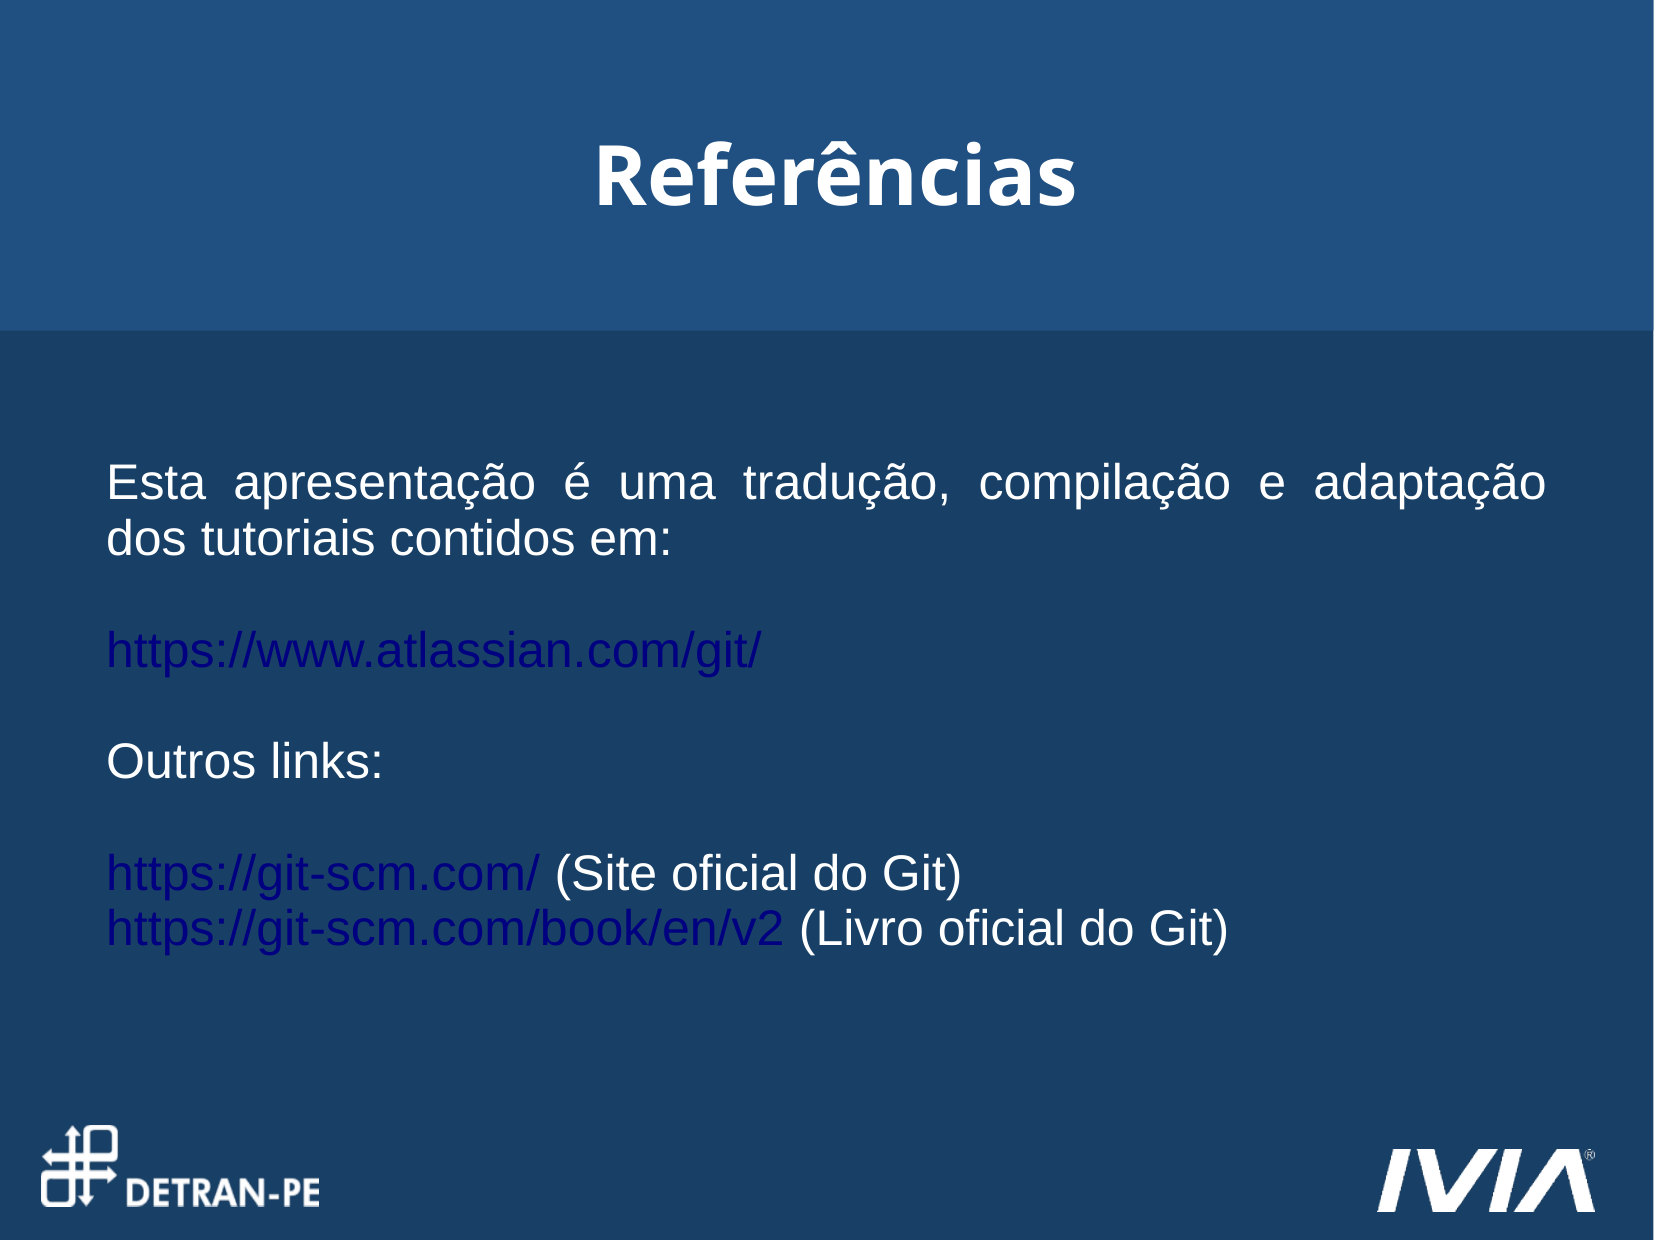

# Referências
Esta apresentação é uma tradução, compilação e adaptação dos tutoriais contidos em:
https://www.atlassian.com/git/
Outros links:
https://git-scm.com/ (Site oficial do Git)
https://git-scm.com/book/en/v2 (Livro oficial do Git)